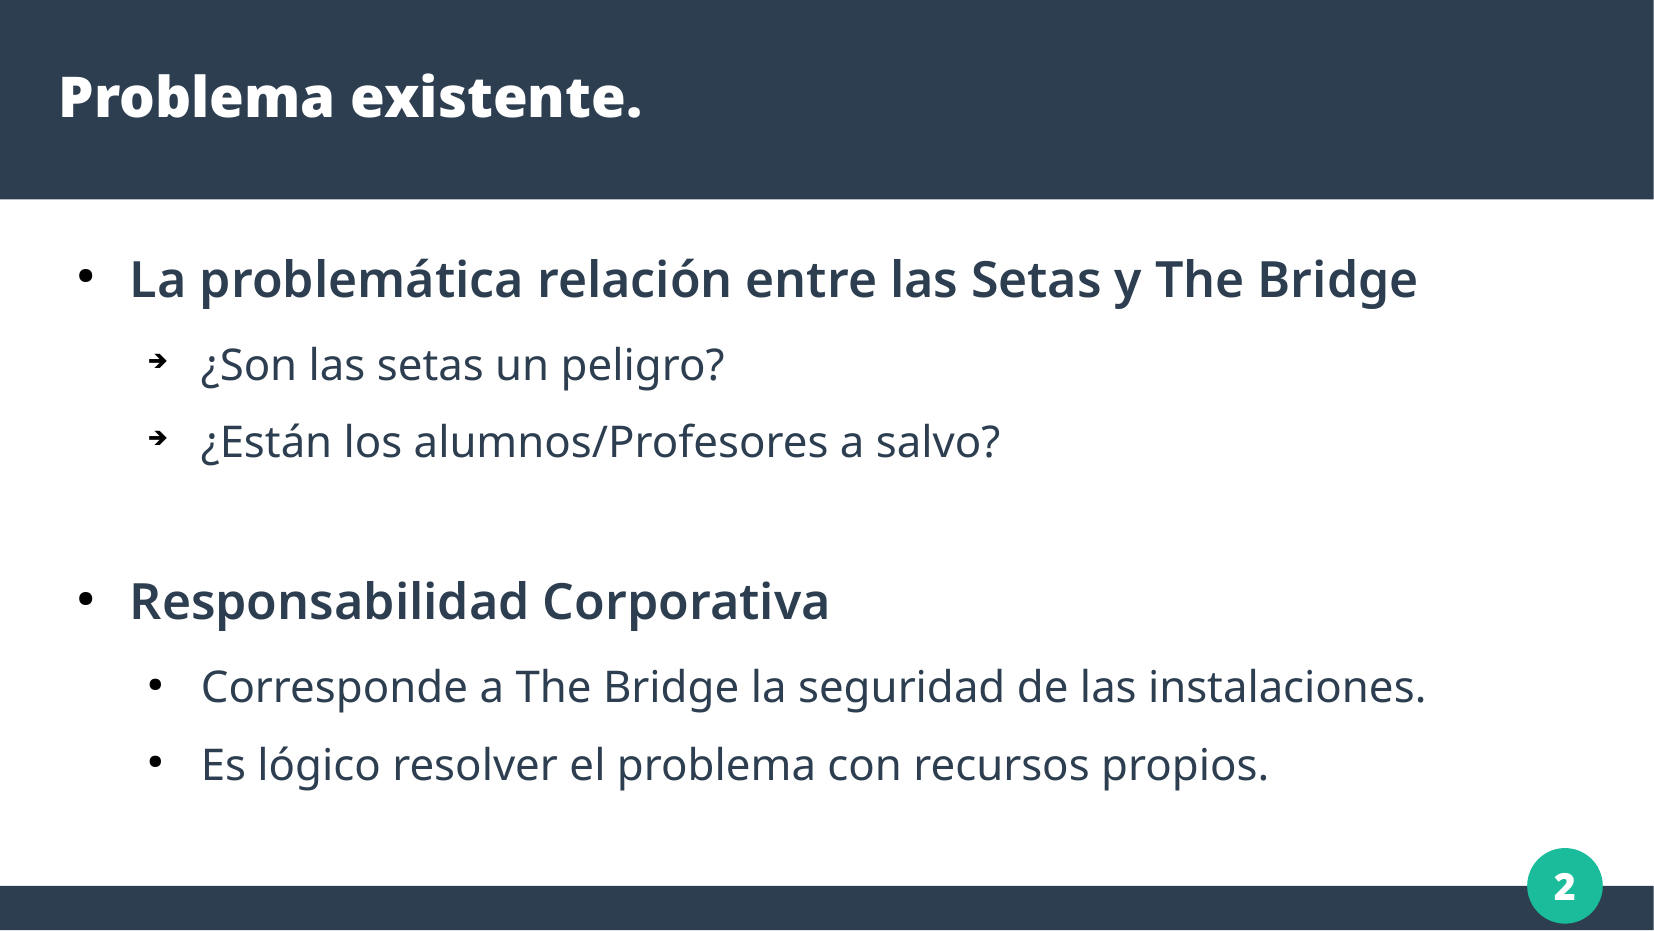

# Problema existente.
La problemática relación entre las Setas y The Bridge
¿Son las setas un peligro?
¿Están los alumnos/Profesores a salvo?
Responsabilidad Corporativa
Corresponde a The Bridge la seguridad de las instalaciones.
Es lógico resolver el problema con recursos propios.